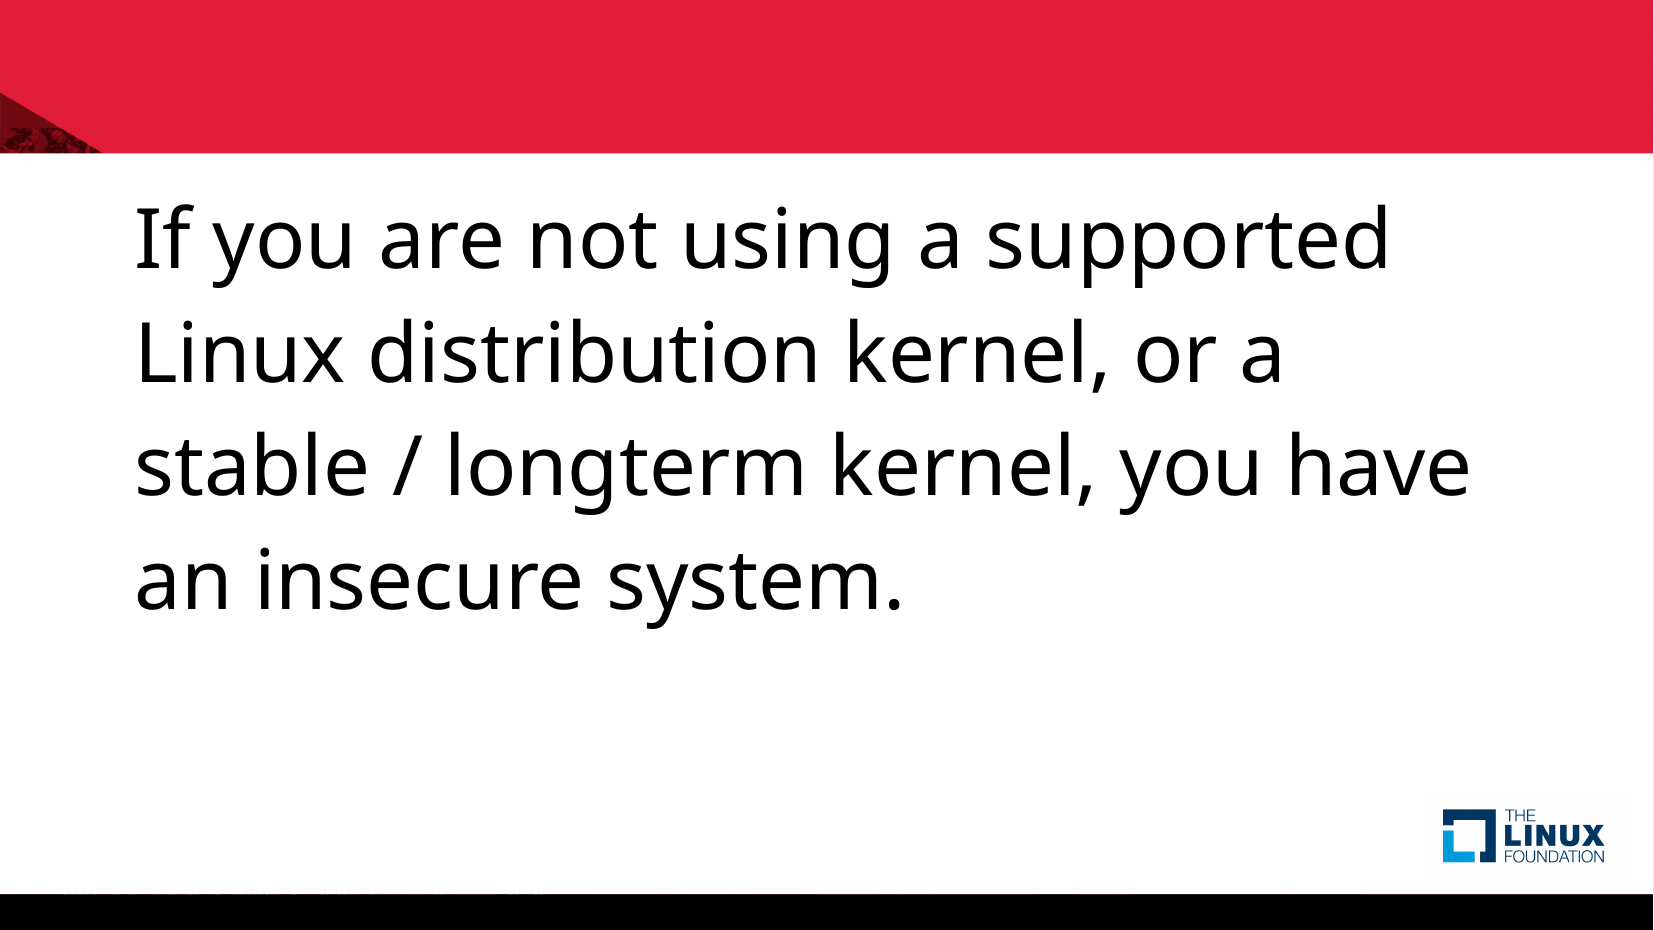

If you are not using a supported Linux distribution kernel, or a stable / longterm kernel, you have an insecure system.